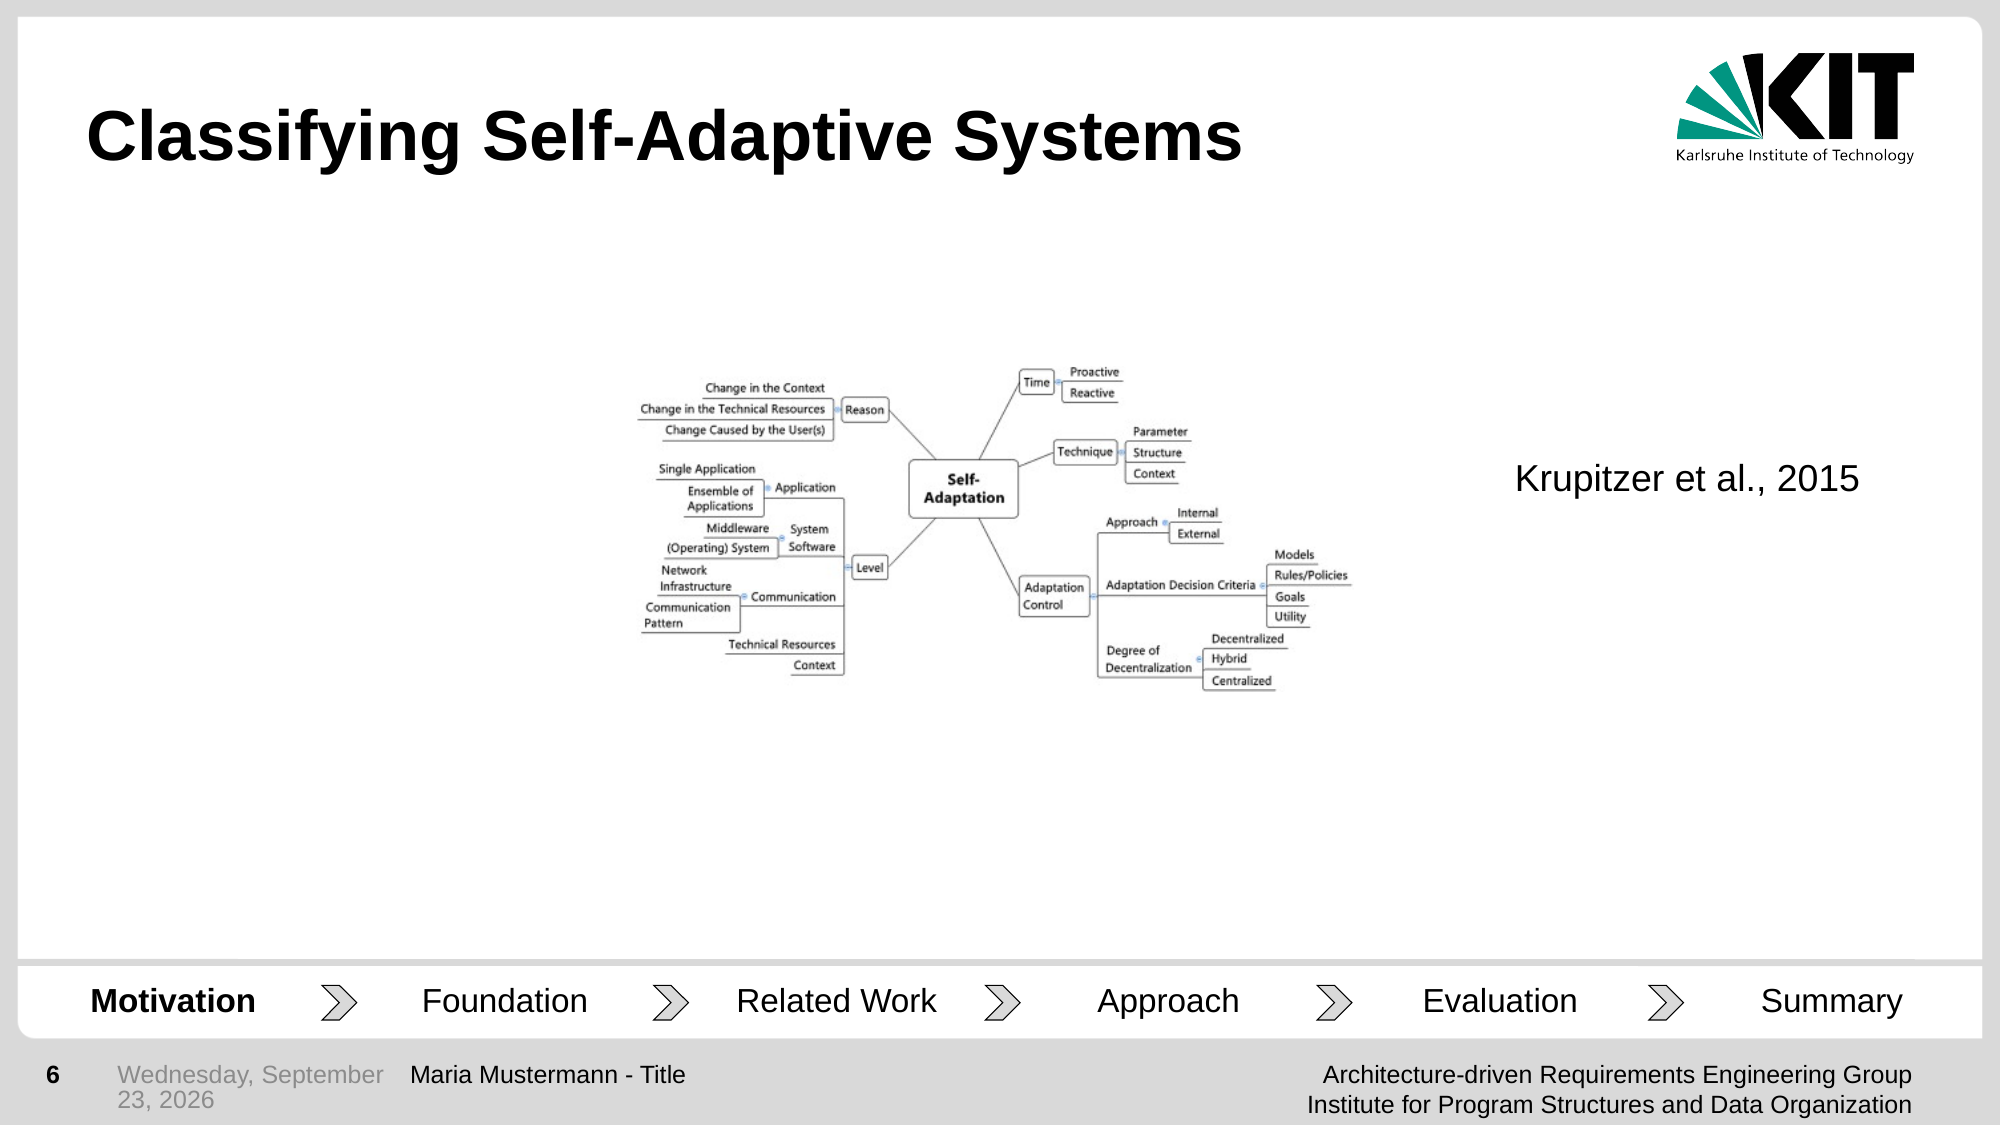

# Classifying Self-Adaptive Systems
Krupitzer et al., 2015
Foundation
Related Work
Approach
Evaluation
Summary
Motivation